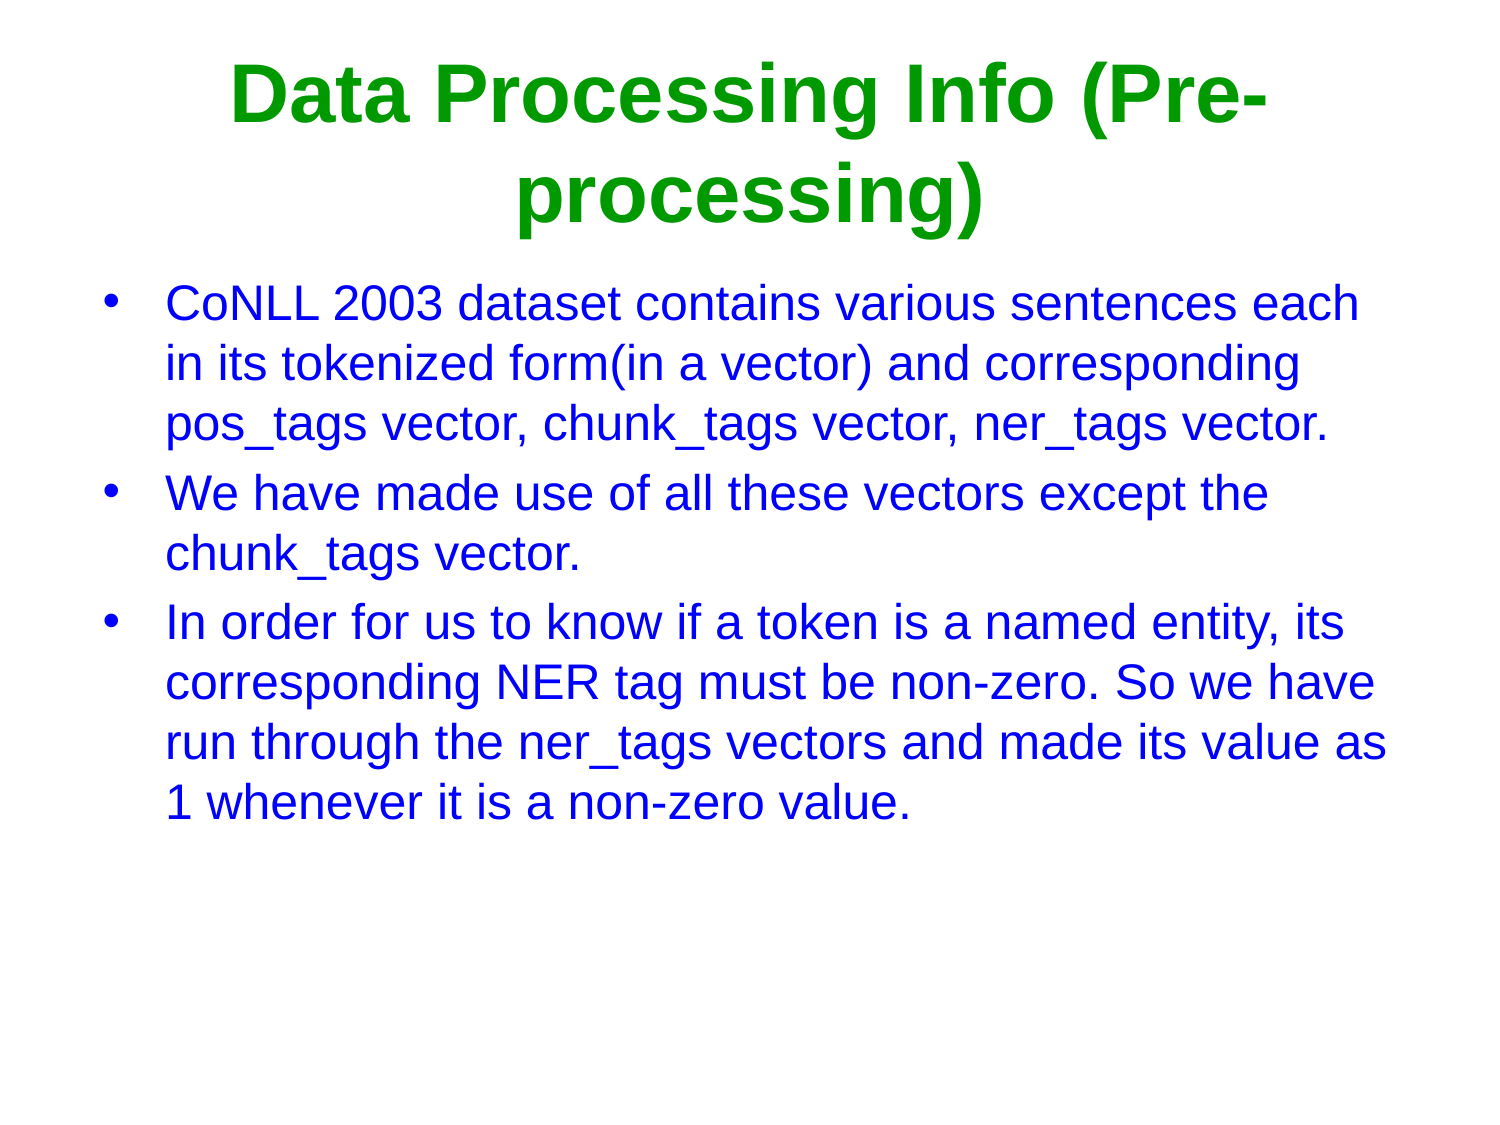

# Data Processing Info (Pre-processing)
CoNLL 2003 dataset contains various sentences each in its tokenized form(in a vector) and corresponding pos_tags vector, chunk_tags vector, ner_tags vector.
We have made use of all these vectors except the chunk_tags vector.
In order for us to know if a token is a named entity, its corresponding NER tag must be non-zero. So we have run through the ner_tags vectors and made its value as 1 whenever it is a non-zero value.